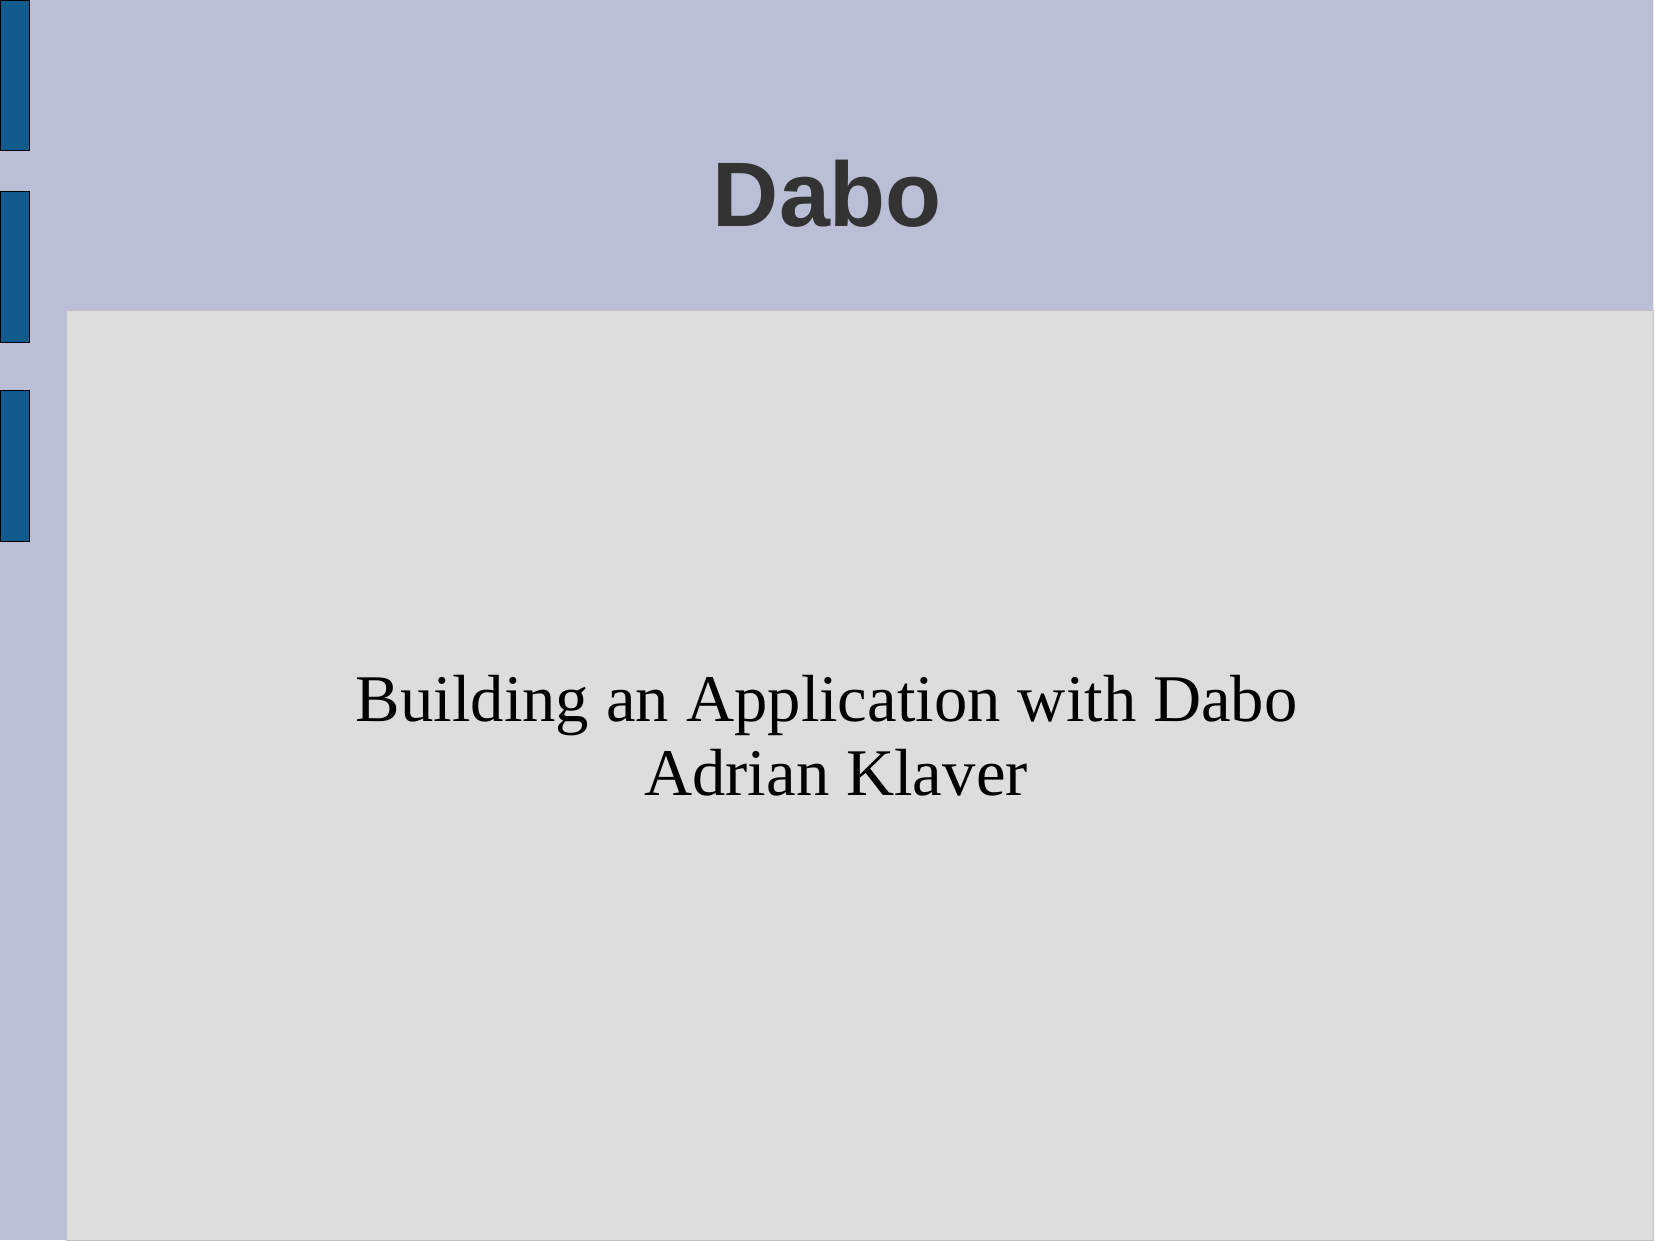

# Dabo
Building an Application with Dabo
Adrian Klaver